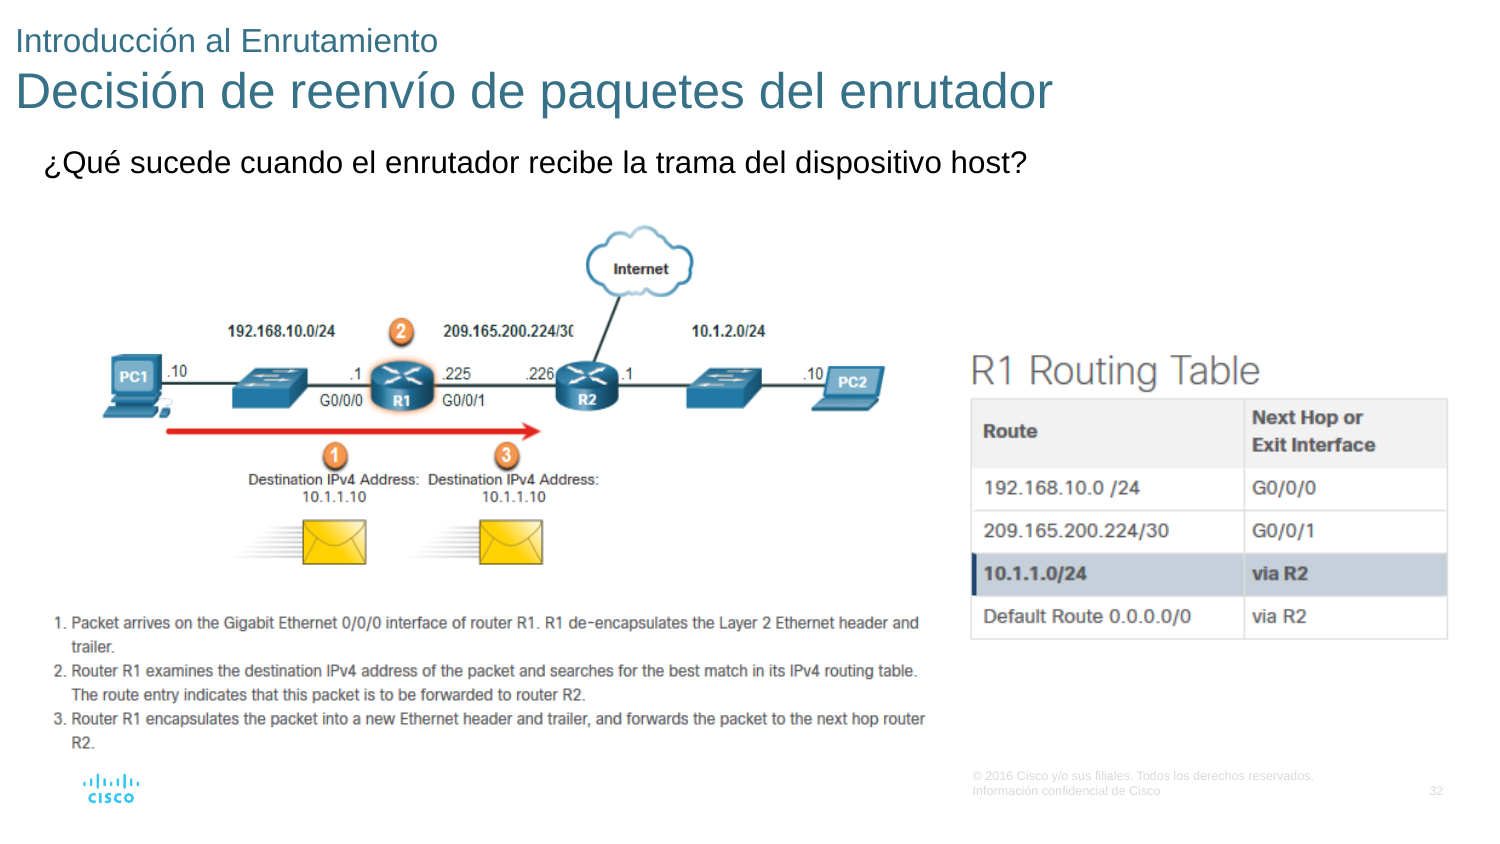

# Introducción al Enrutamiento Decisión de reenvío de paquetes del enrutador
¿Qué sucede cuando el enrutador recibe la trama del dispositivo host?